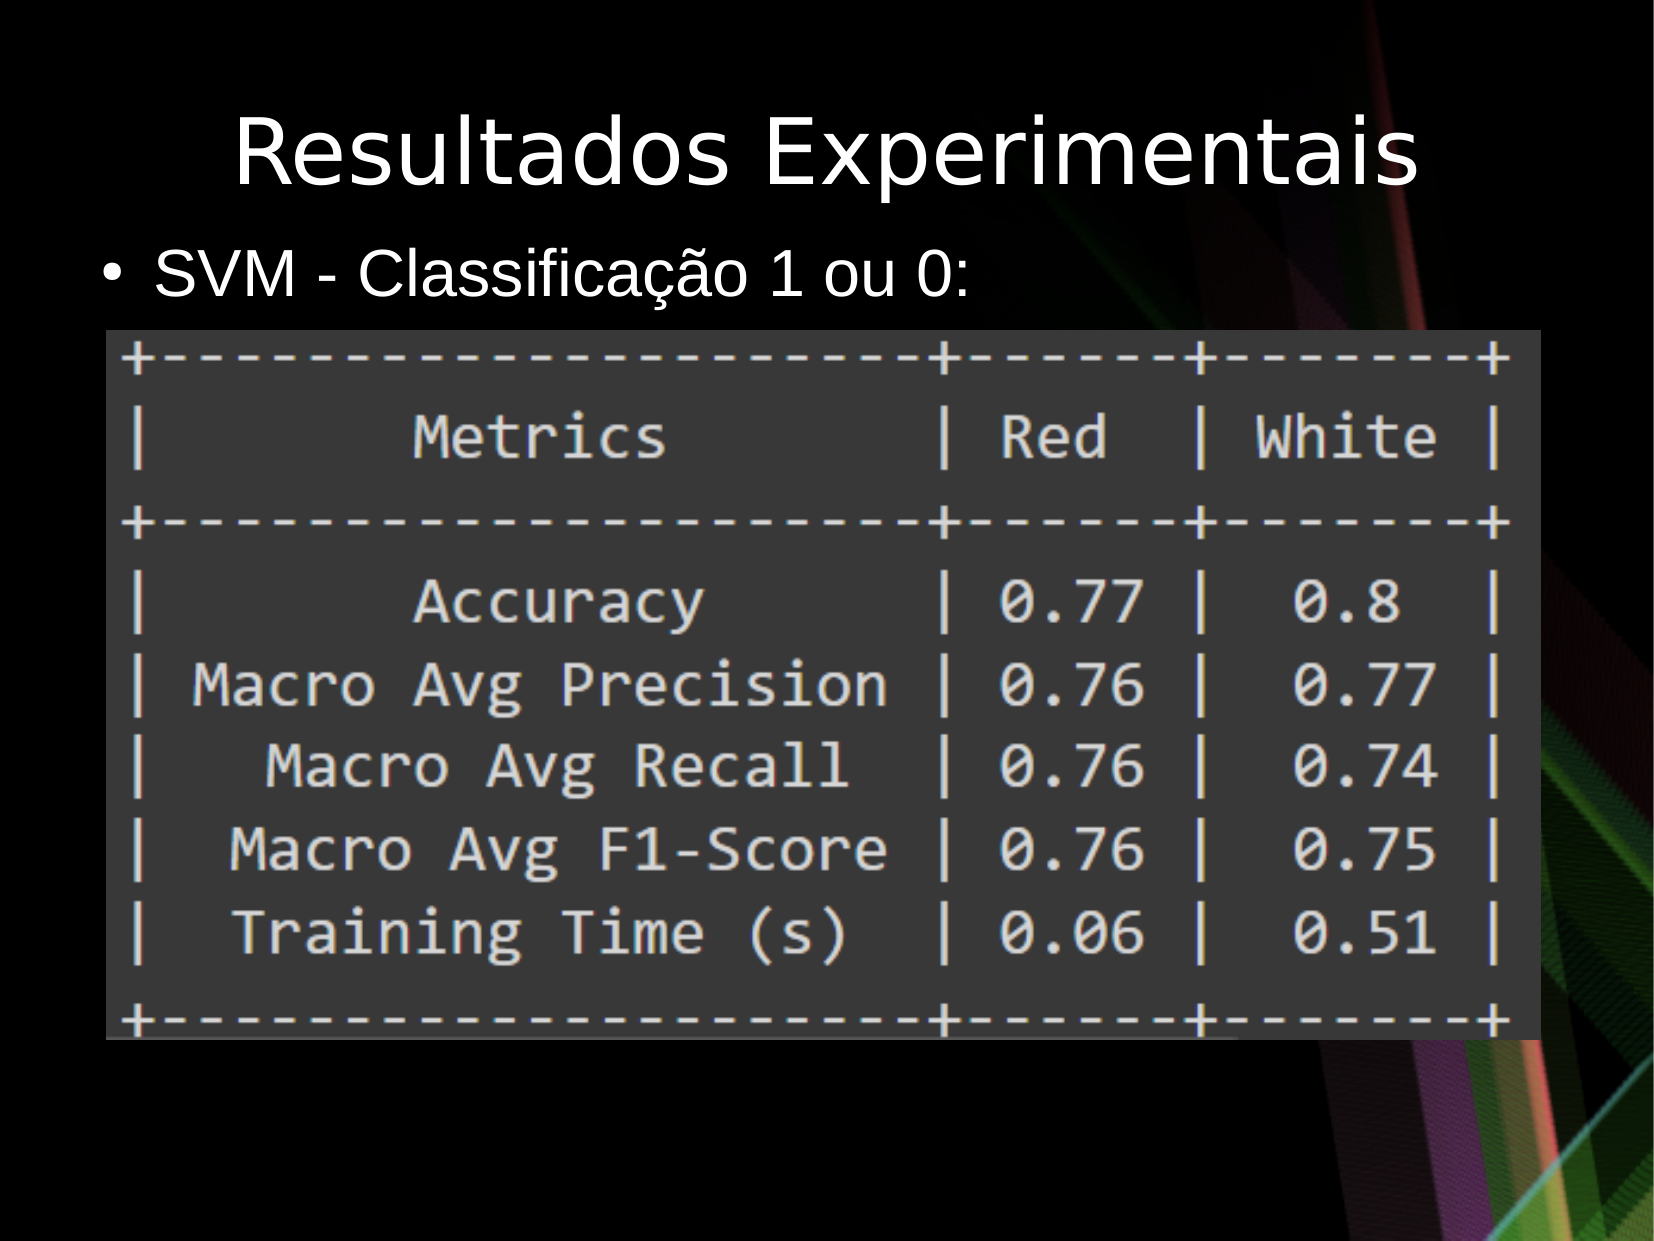

# Resultados Experimentais
SVM - Classificação 1 ou 0: